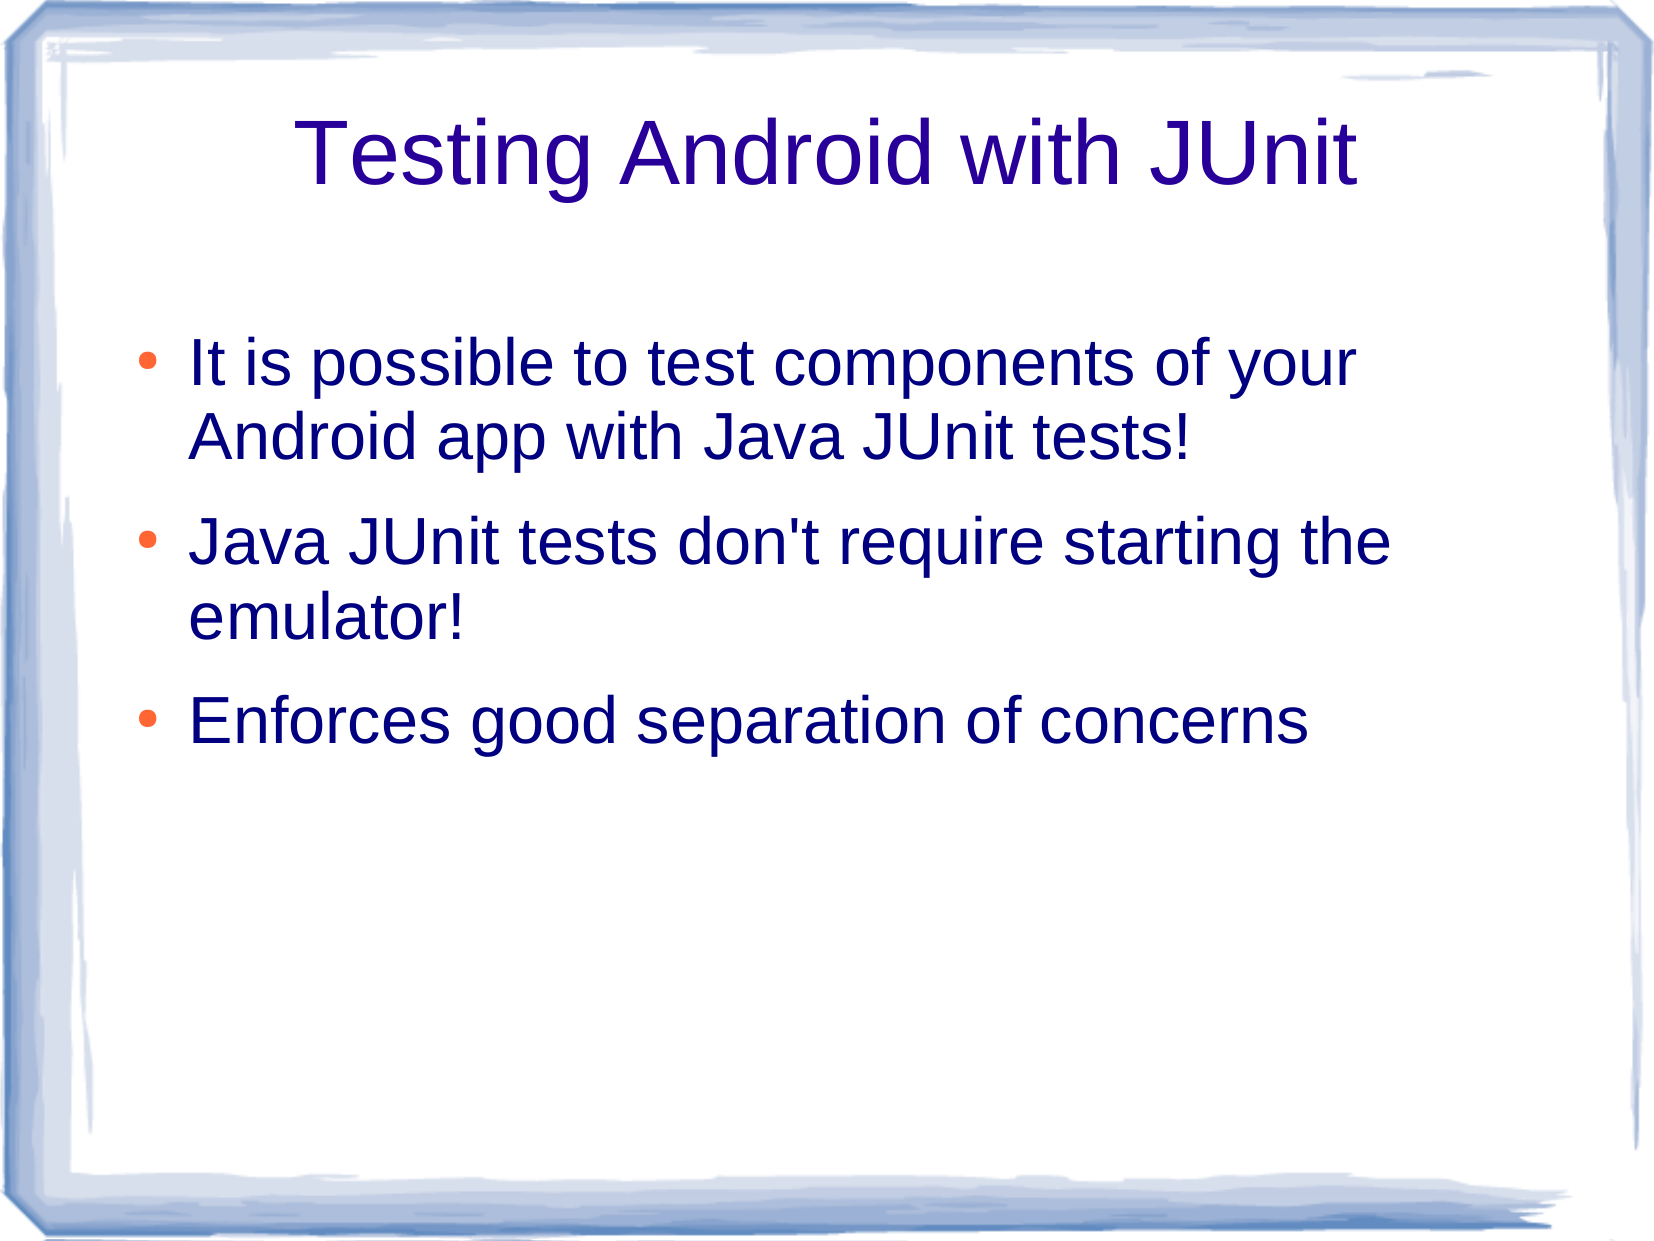

# Testing Android with JUnit
It is possible to test components of your Android app with Java JUnit tests!
Java JUnit tests don't require starting the emulator!
Enforces good separation of concerns